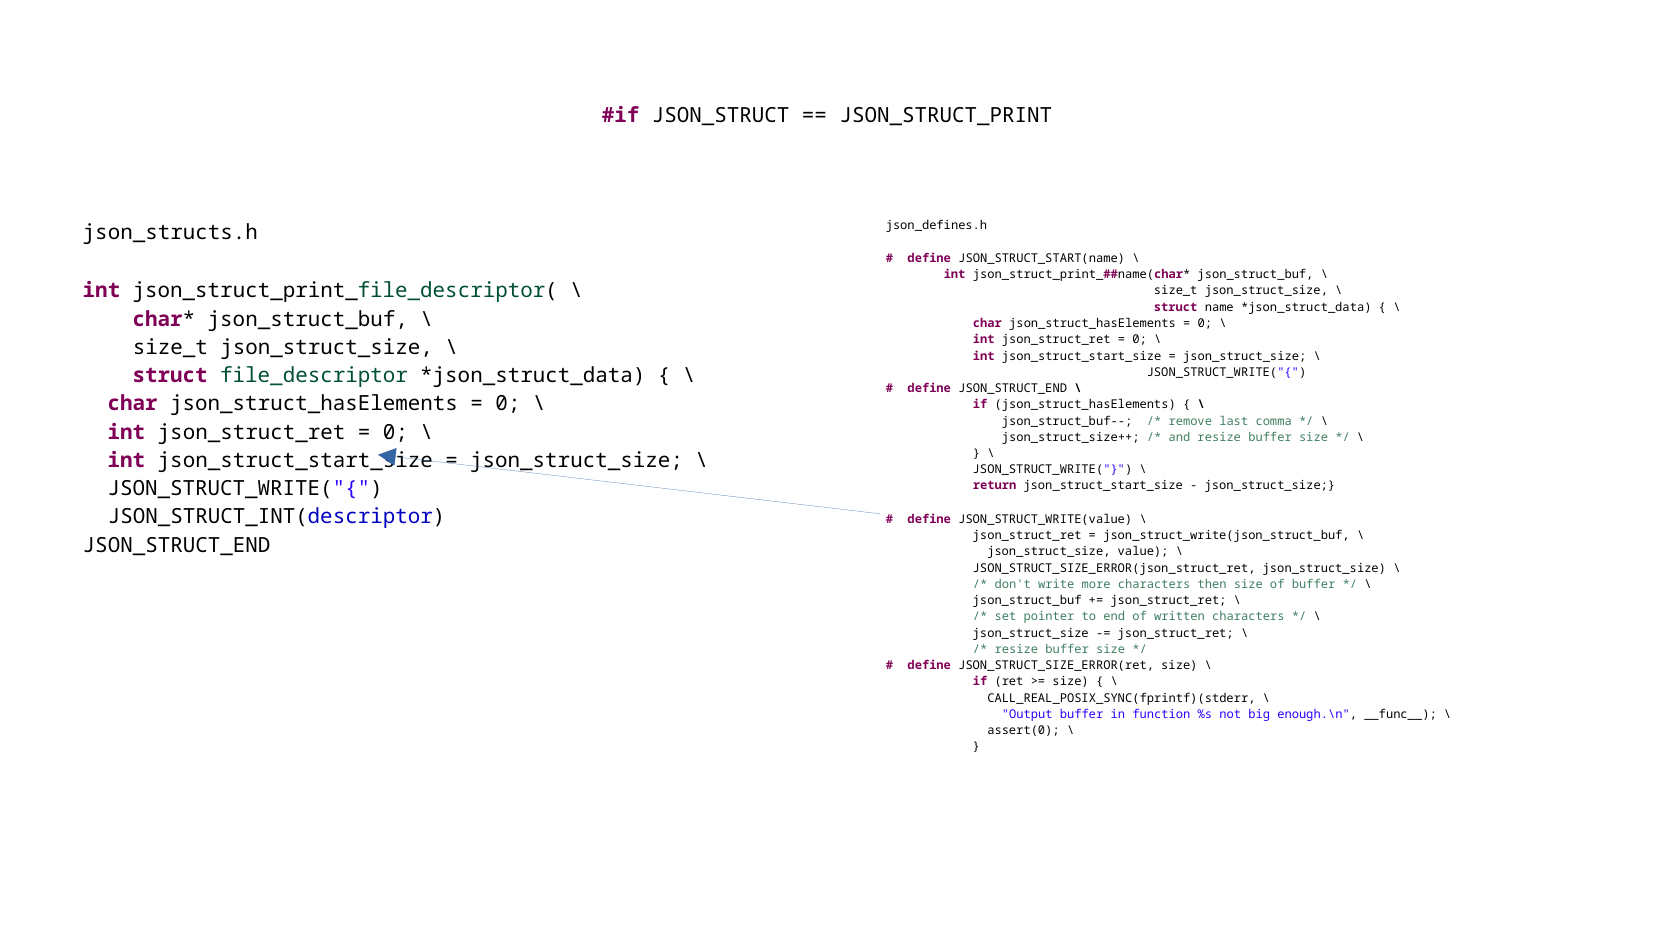

# #if JSON_STRUCT == JSON_STRUCT_PRINT
json_defines.h
# define JSON_STRUCT_START(name) \ int json_struct_print_##name(char* json_struct_buf, \ size_t json_struct_size, \ struct name *json_struct_data) { \ char json_struct_hasElements = 0; \ int json_struct_ret = 0; \ int json_struct_start_size = json_struct_size; \ JSON_STRUCT_WRITE("{") # define JSON_STRUCT_END \ if (json_struct_hasElements) { \ json_struct_buf--; /* remove last comma */ \ json_struct_size++; /* and resize buffer size */ \ } \ JSON_STRUCT_WRITE("}") \ return json_struct_start_size - json_struct_size;}
# define JSON_STRUCT_WRITE(value) \ json_struct_ret = json_struct_write(json_struct_buf, \ json_struct_size, value); \ JSON_STRUCT_SIZE_ERROR(json_struct_ret, json_struct_size) \ /* don't write more characters then size of buffer */ \ json_struct_buf += json_struct_ret; \ /* set pointer to end of written characters */ \ json_struct_size -= json_struct_ret; \ /* resize buffer size */ # define JSON_STRUCT_SIZE_ERROR(ret, size) \ if (ret >= size) { \ CALL_REAL_POSIX_SYNC(fprintf)(stderr, \ "Output buffer in function %s not big enough.\n", __func__); \ assert(0); \ }
json_structs.h
int json_struct_print_file_descriptor( \
 char* json_struct_buf, \
 size_t json_struct_size, \
 struct file_descriptor *json_struct_data) { \
 char json_struct_hasElements = 0; \
 int json_struct_ret = 0; \
 int json_struct_start_size = json_struct_size; \
 JSON_STRUCT_WRITE("{")
 JSON_STRUCT_INT(descriptor)
JSON_STRUCT_END